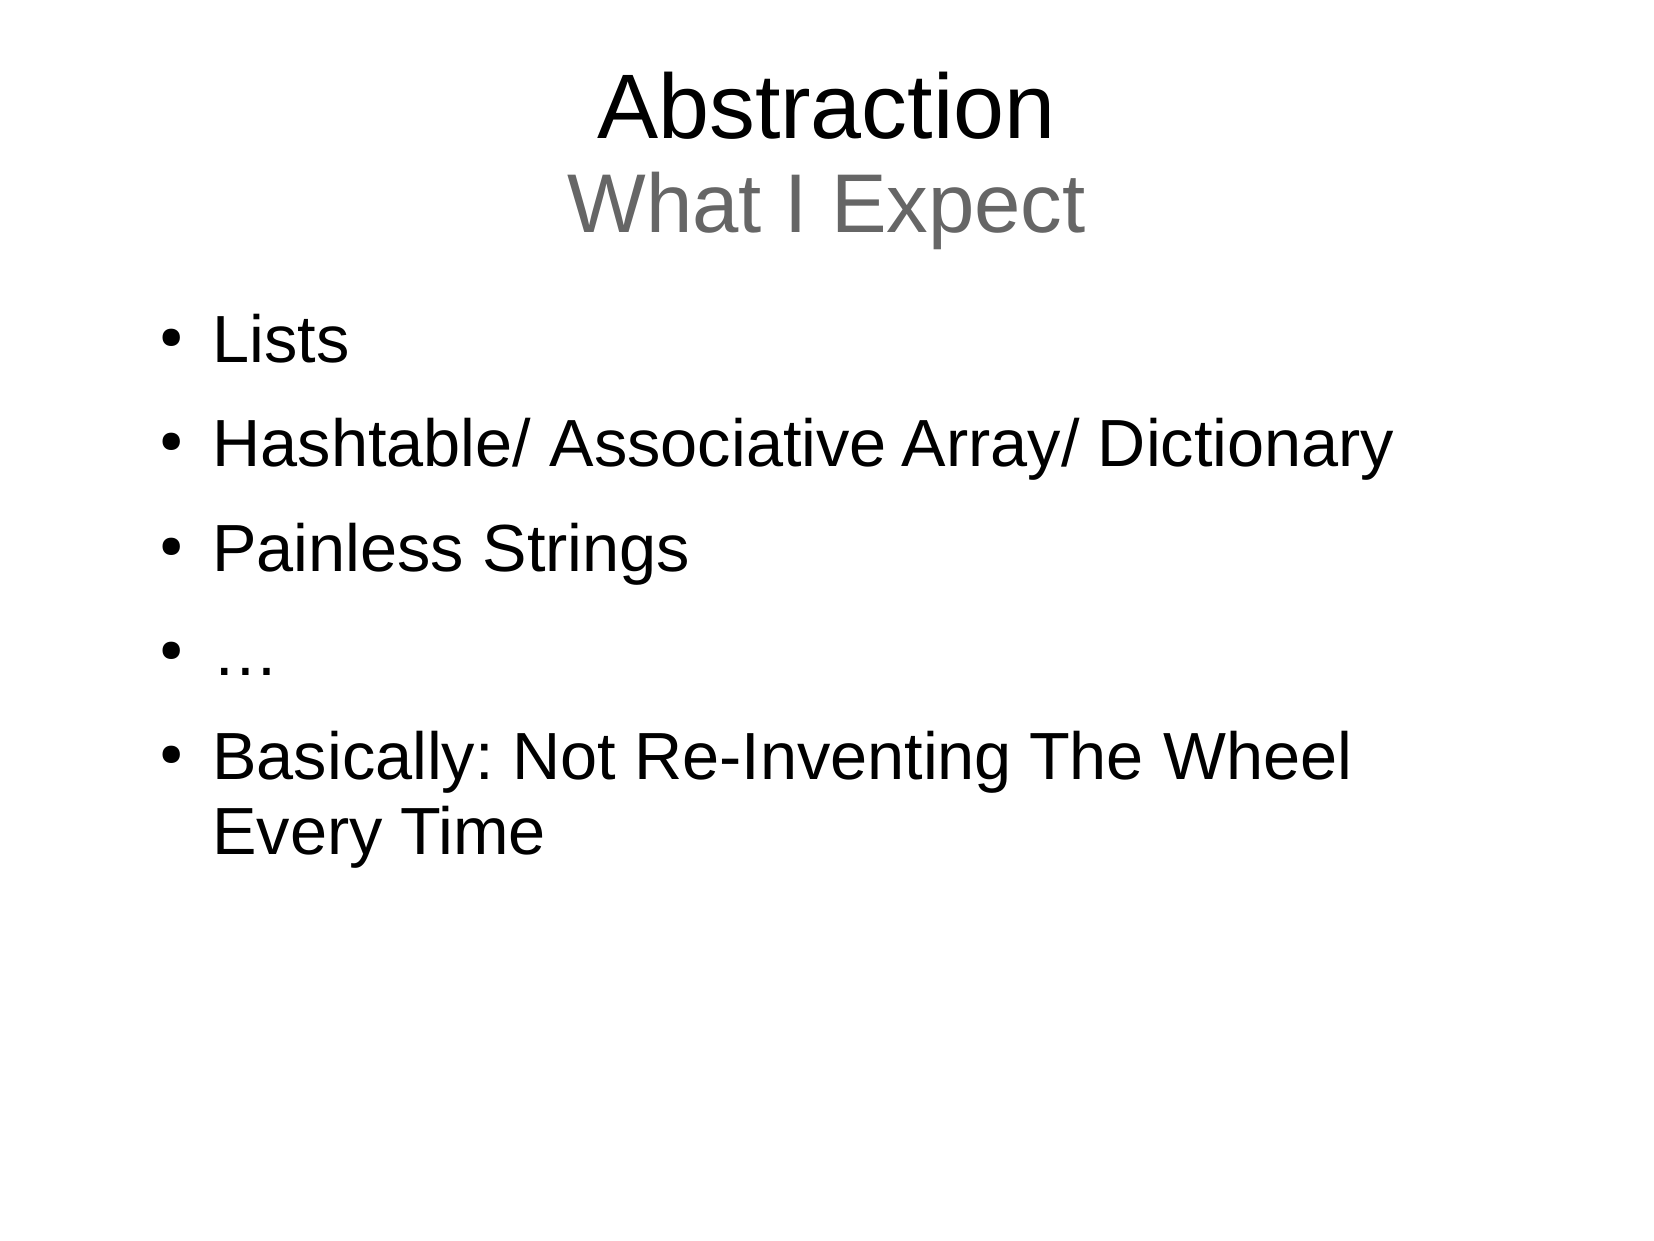

# Abstraction What I Expect
Lists
Hashtable/ Associative Array/ Dictionary
Painless Strings
…
Basically: Not Re-Inventing The Wheel Every Time